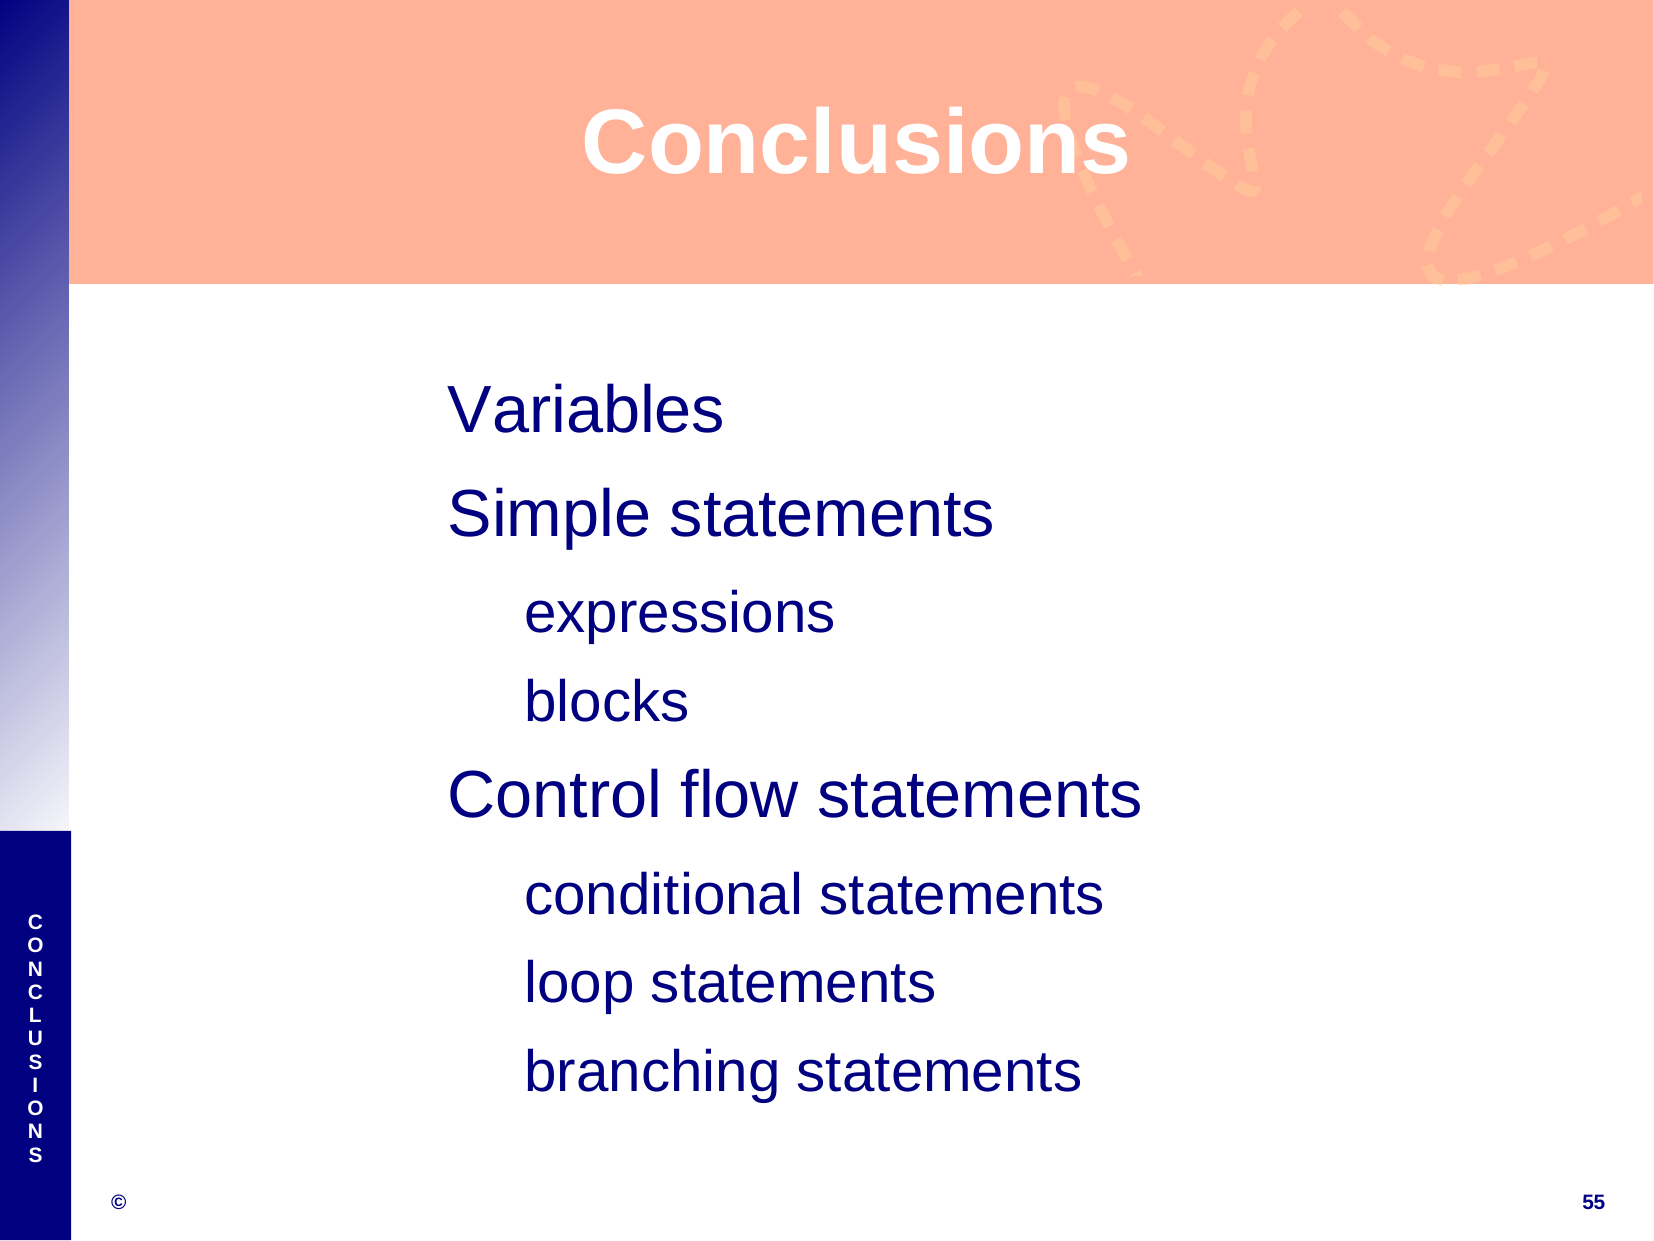

# Conclusions
Variables
Simple statements
expressions
blocks
Control flow statements
conditional statements
loop statements
branching statements
C
O
N
C
L
U
S
I
O
N
S